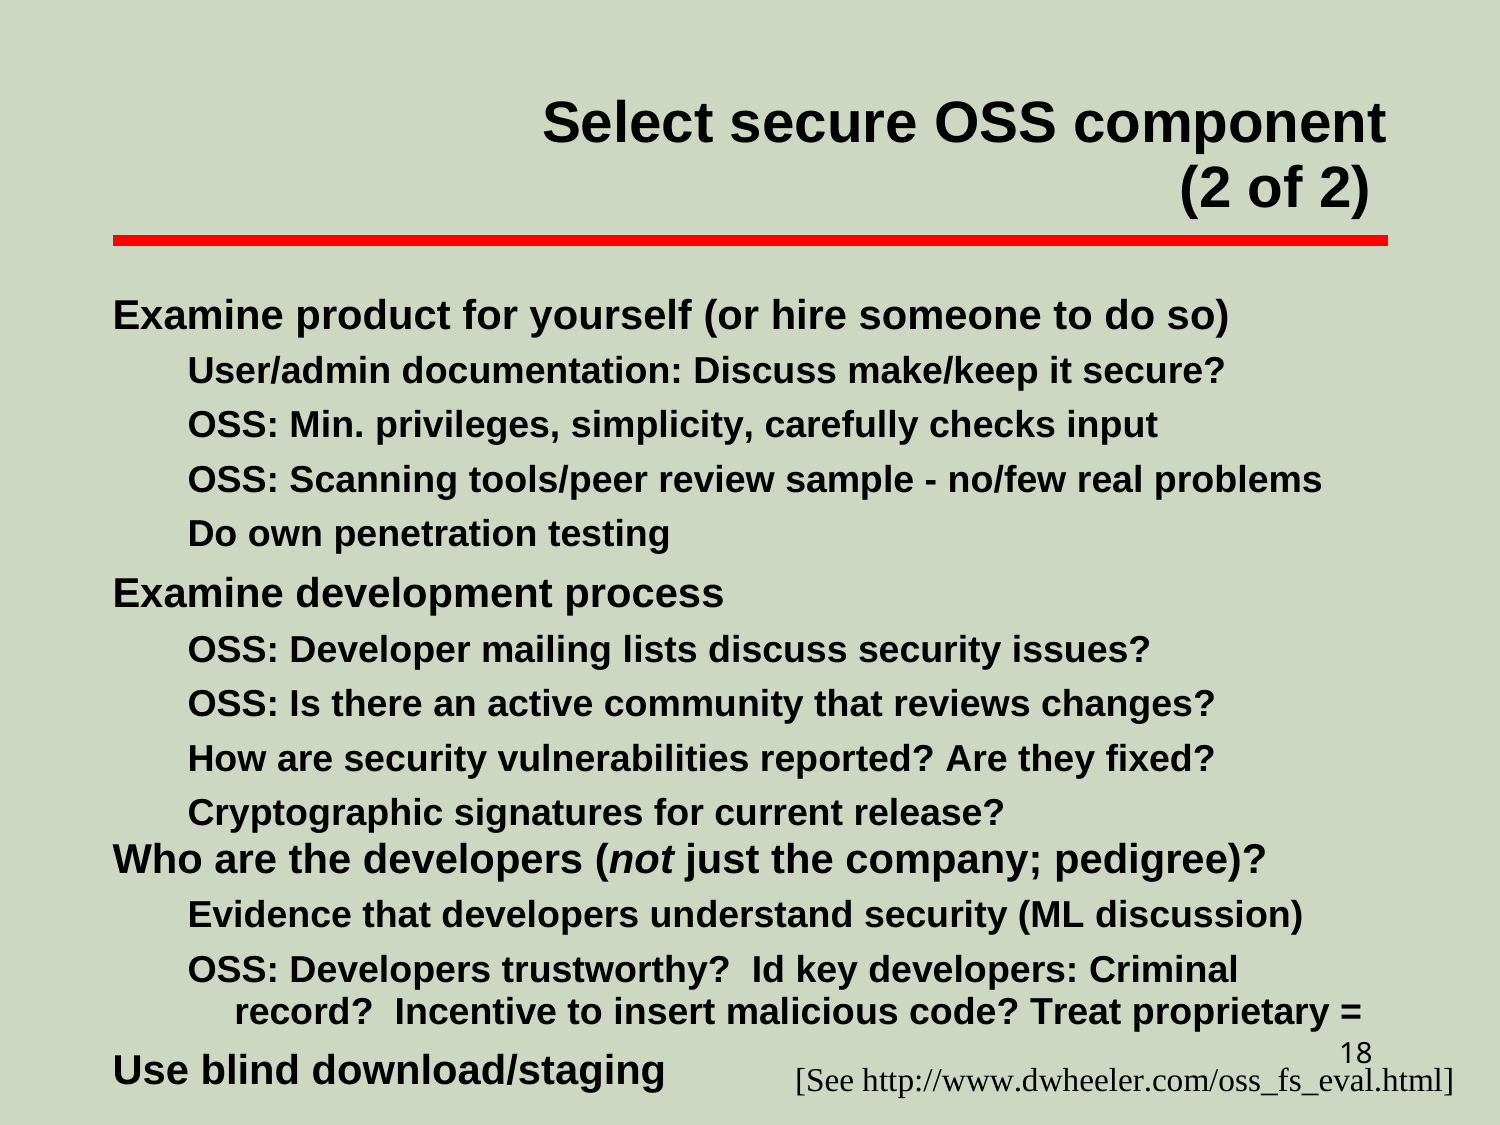

# Select secure OSS component (2 of 2)
Examine product for yourself (or hire someone to do so)
User/admin documentation: Discuss make/keep it secure?
OSS: Min. privileges, simplicity, carefully checks input
OSS: Scanning tools/peer review sample - no/few real problems
Do own penetration testing
Examine development process
OSS: Developer mailing lists discuss security issues?
OSS: Is there an active community that reviews changes?
How are security vulnerabilities reported? Are they fixed?
Cryptographic signatures for current release?
Who are the developers (not just the company; pedigree)?
Evidence that developers understand security (ML discussion)
OSS: Developers trustworthy? Id key developers: Criminal record? Incentive to insert malicious code? Treat proprietary =
Use blind download/staging
[See http://www.dwheeler.com/oss_fs_eval.html]